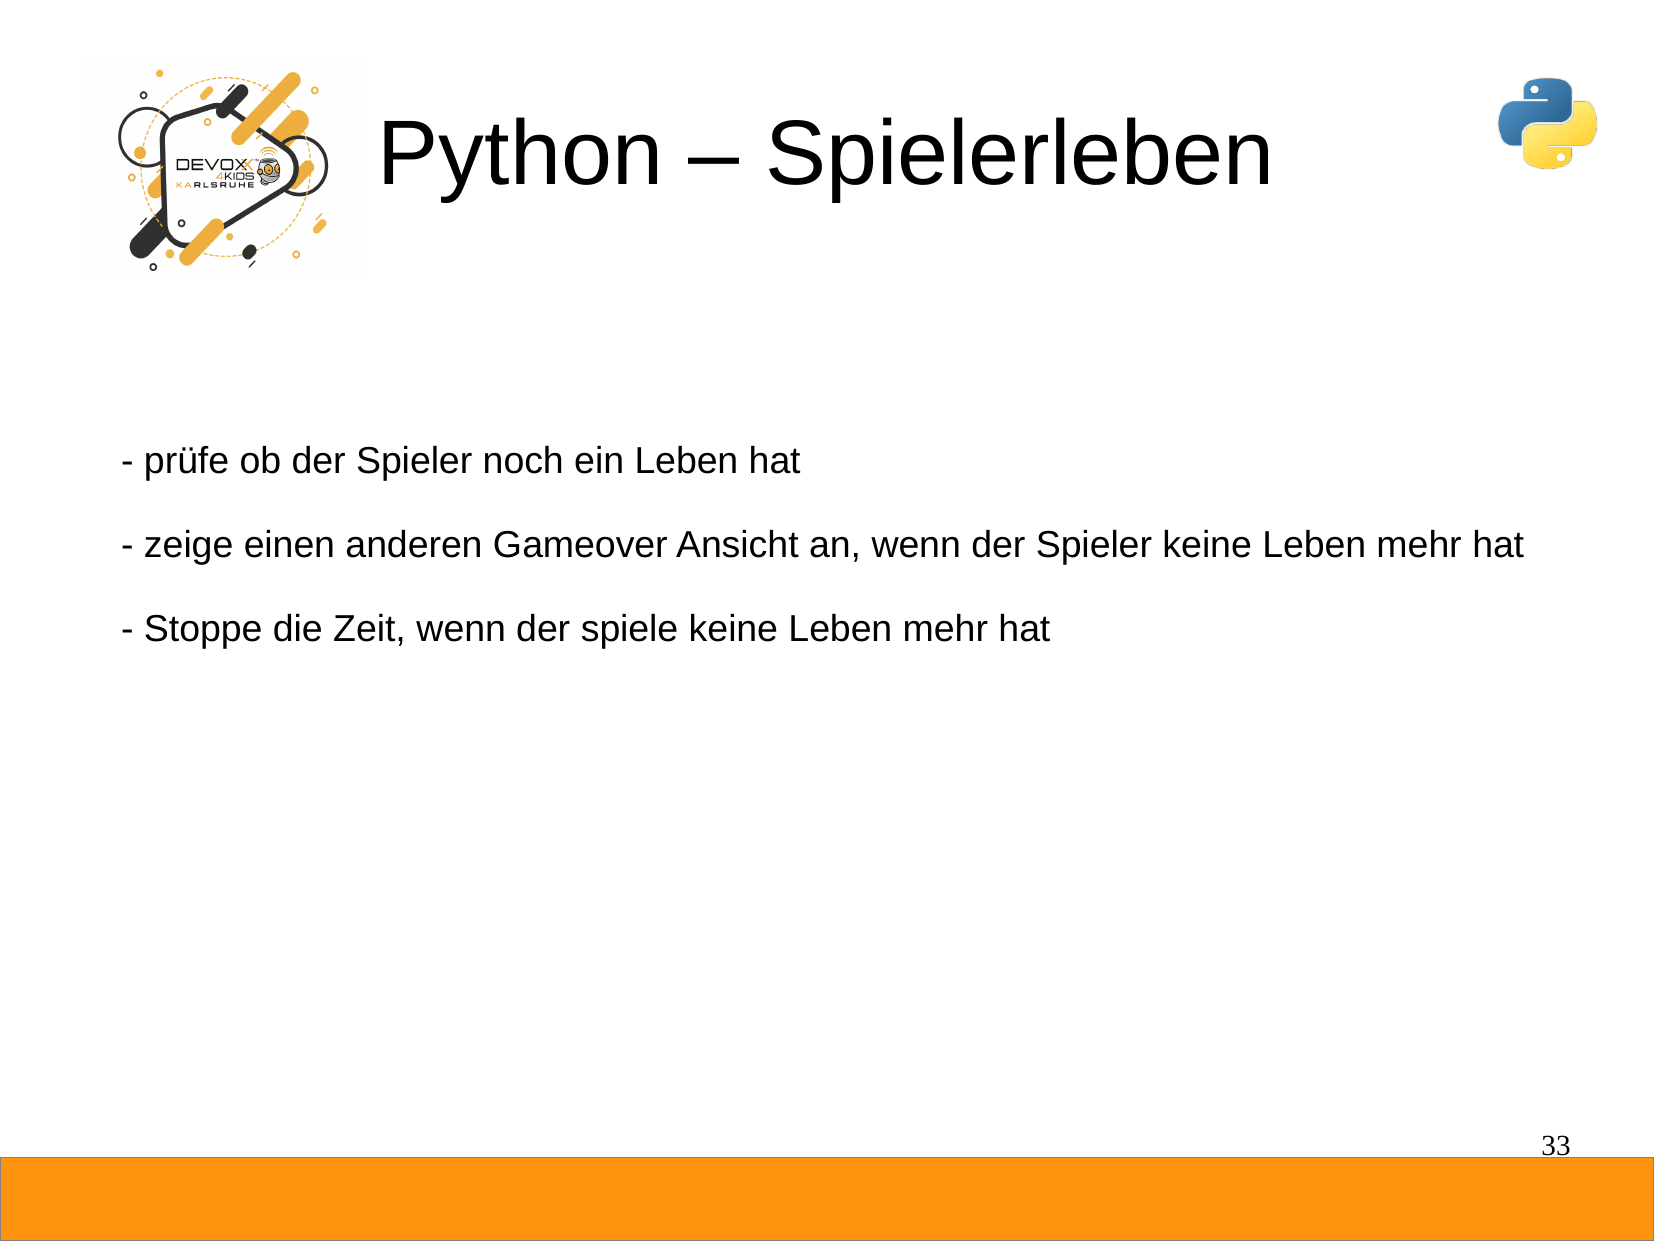

# Python – Spielerleben
- prüfe ob der Spieler noch ein Leben hat
- zeige einen anderen Gameover Ansicht an, wenn der Spieler keine Leben mehr hat
- Stoppe die Zeit, wenn der spiele keine Leben mehr hat
33